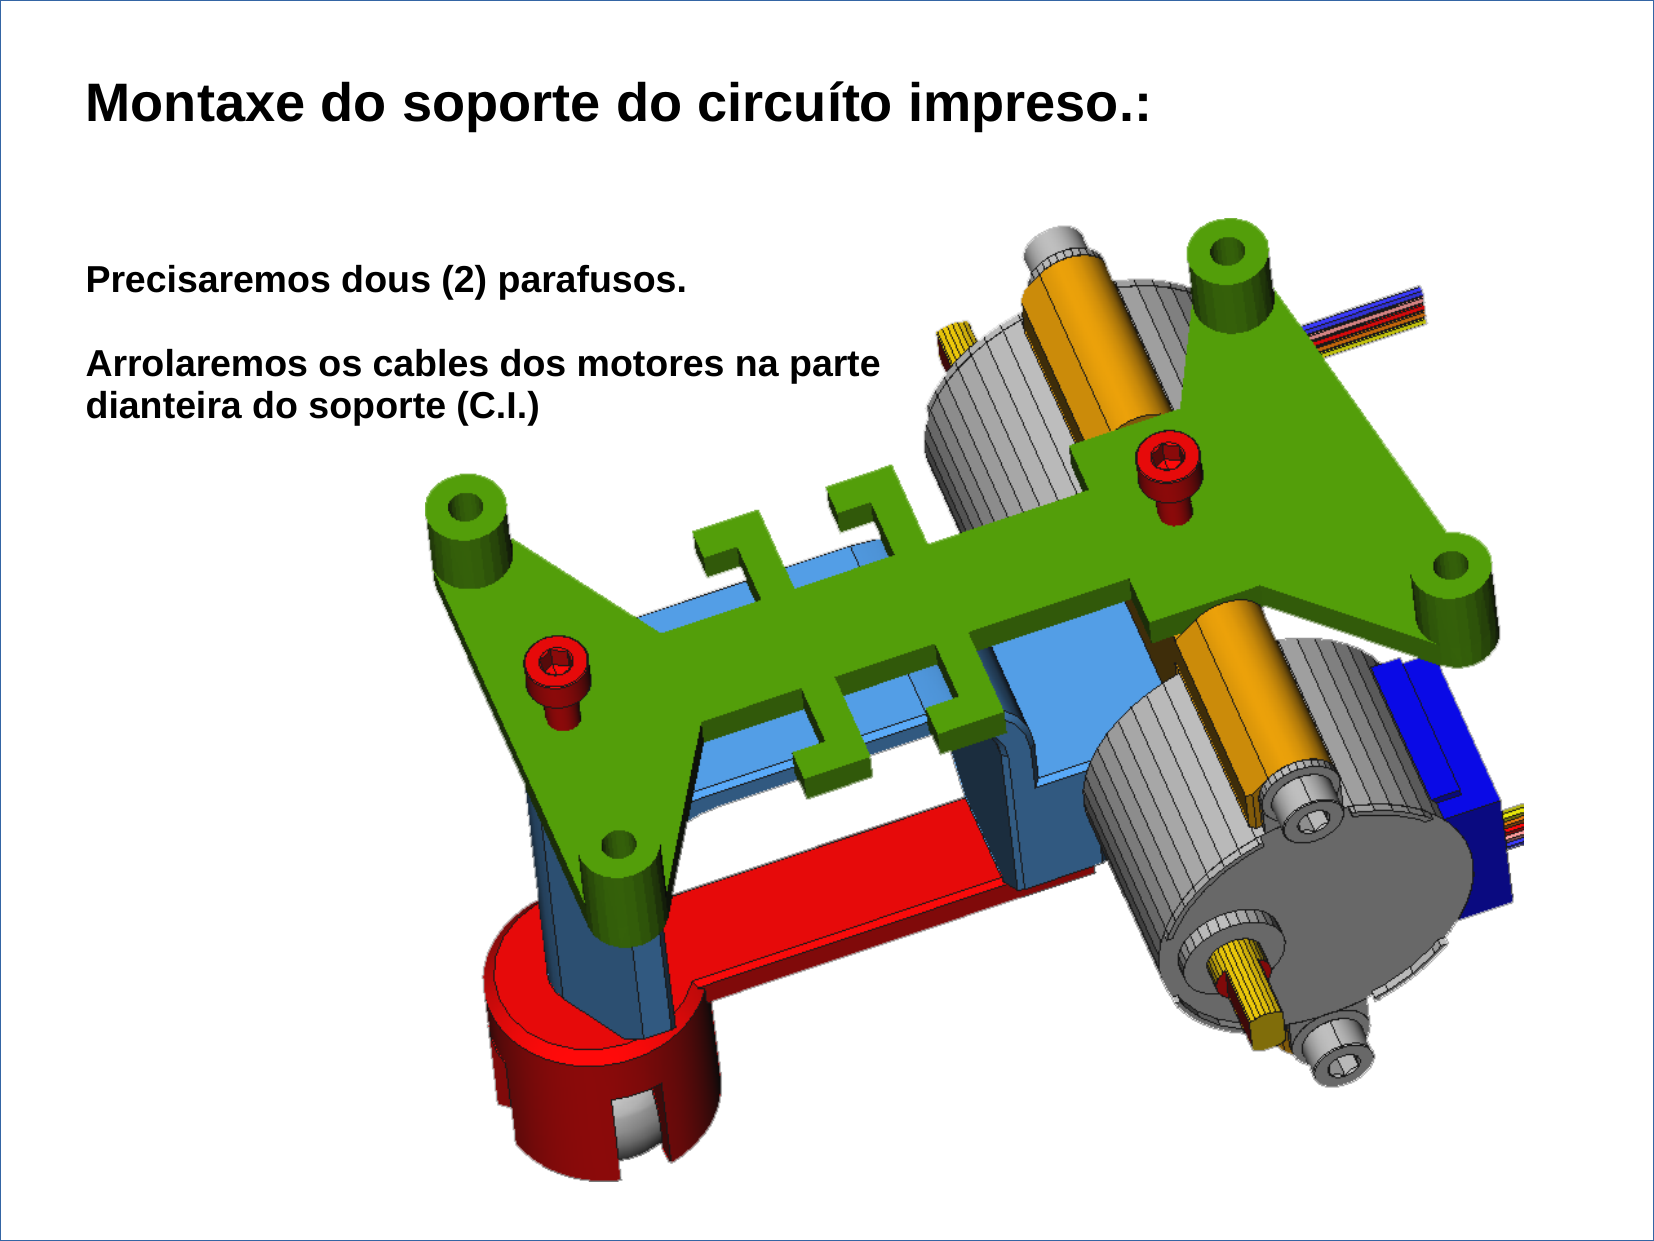

Montaxe do soporte do circuíto impreso.:
Precisaremos dous (2) parafusos.
Arrolaremos os cables dos motores na parte
dianteira do soporte (C.I.)